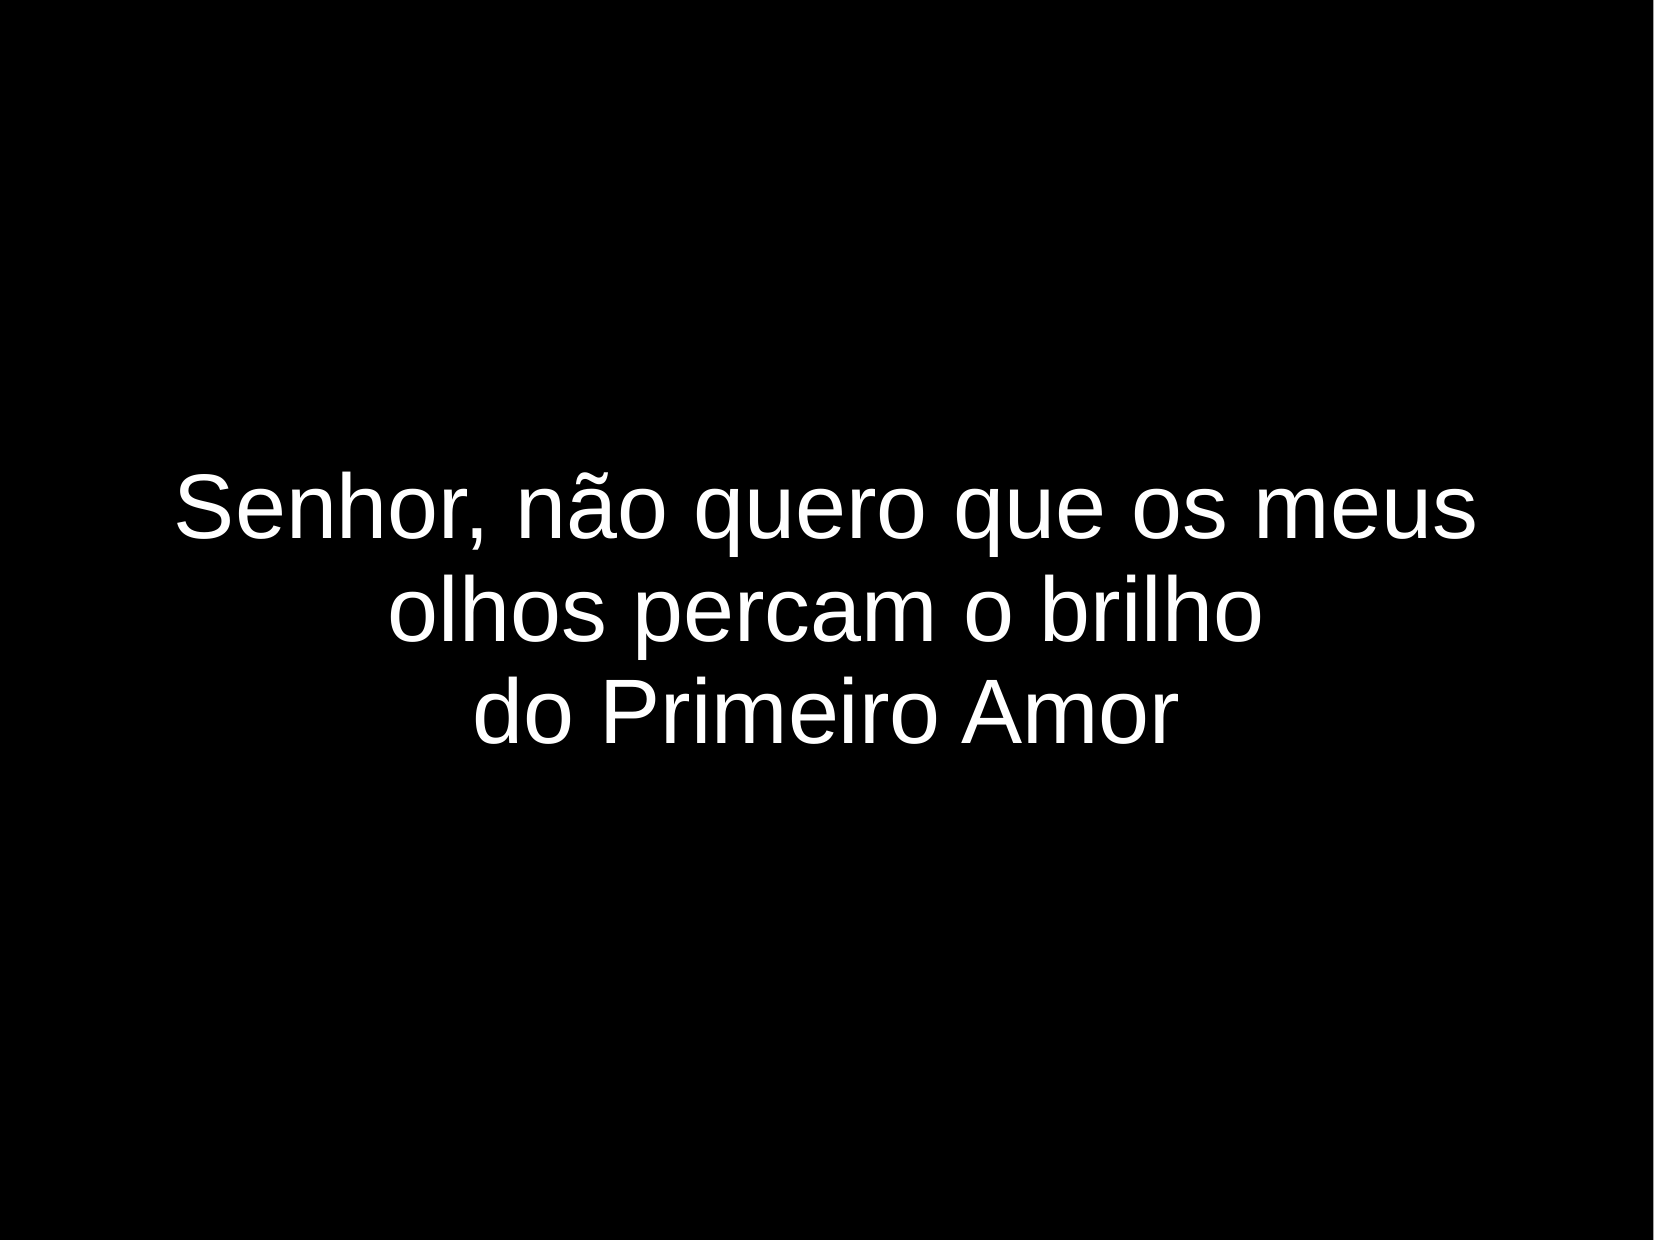

# Senhor, não quero que os meus olhos percam o brilho
do Primeiro Amor